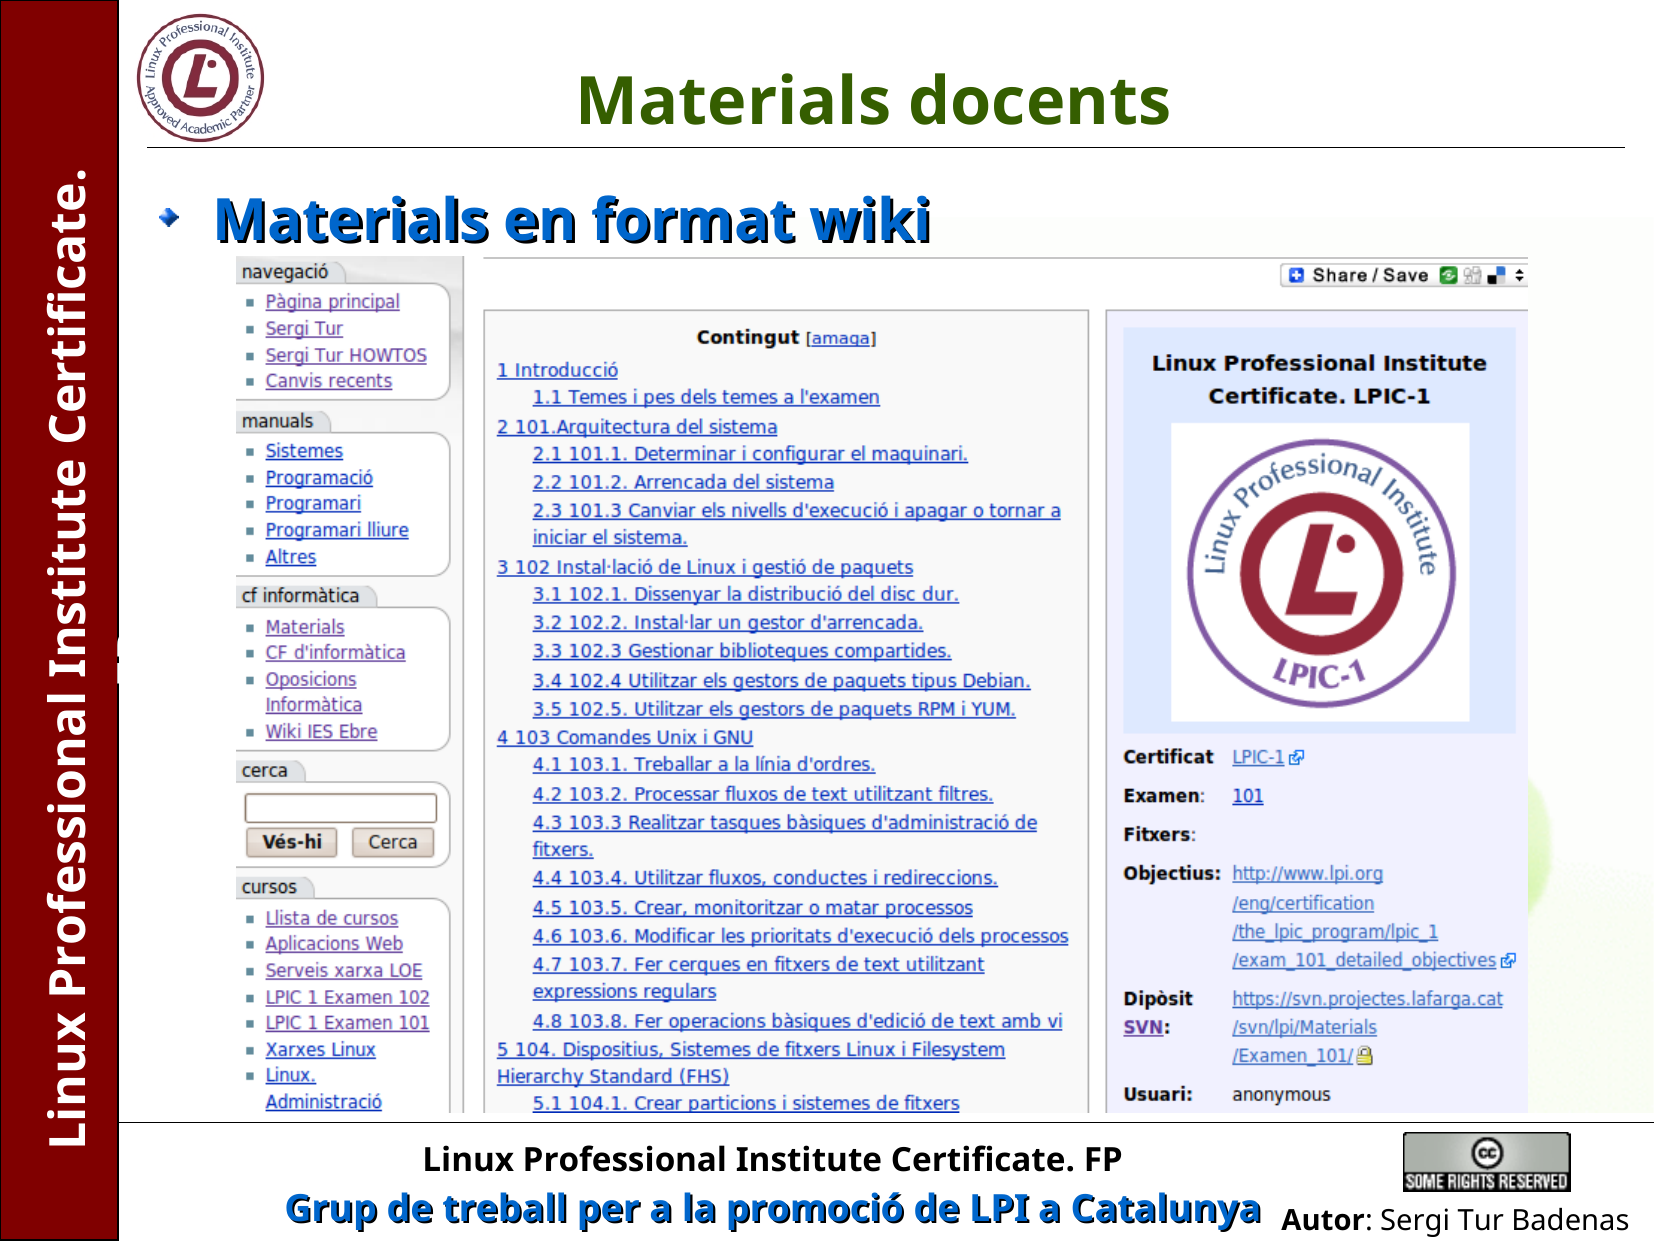

# Materials docents
Materials en format wiki